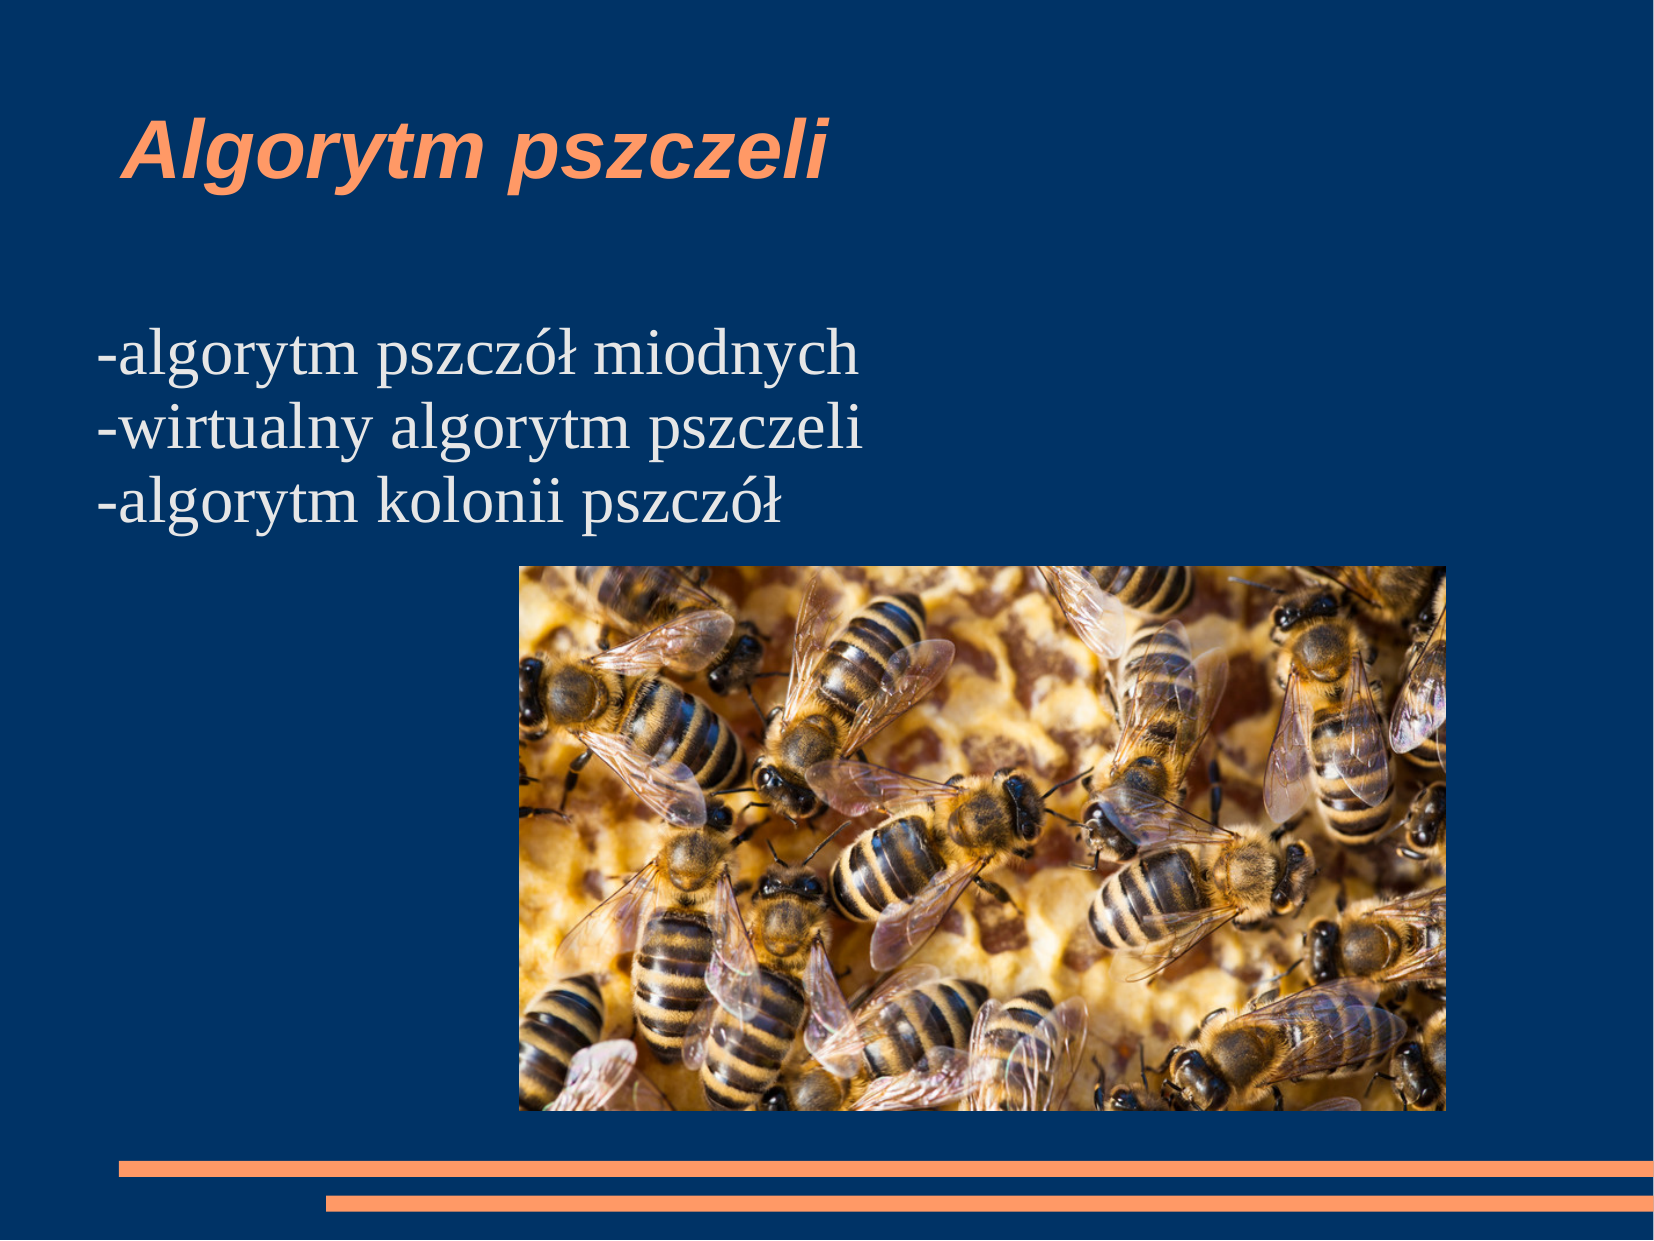

# Algorytm pszczeli
-algorytm pszczół miodnych
-wirtualny algorytm pszczeli
-algorytm kolonii pszczół